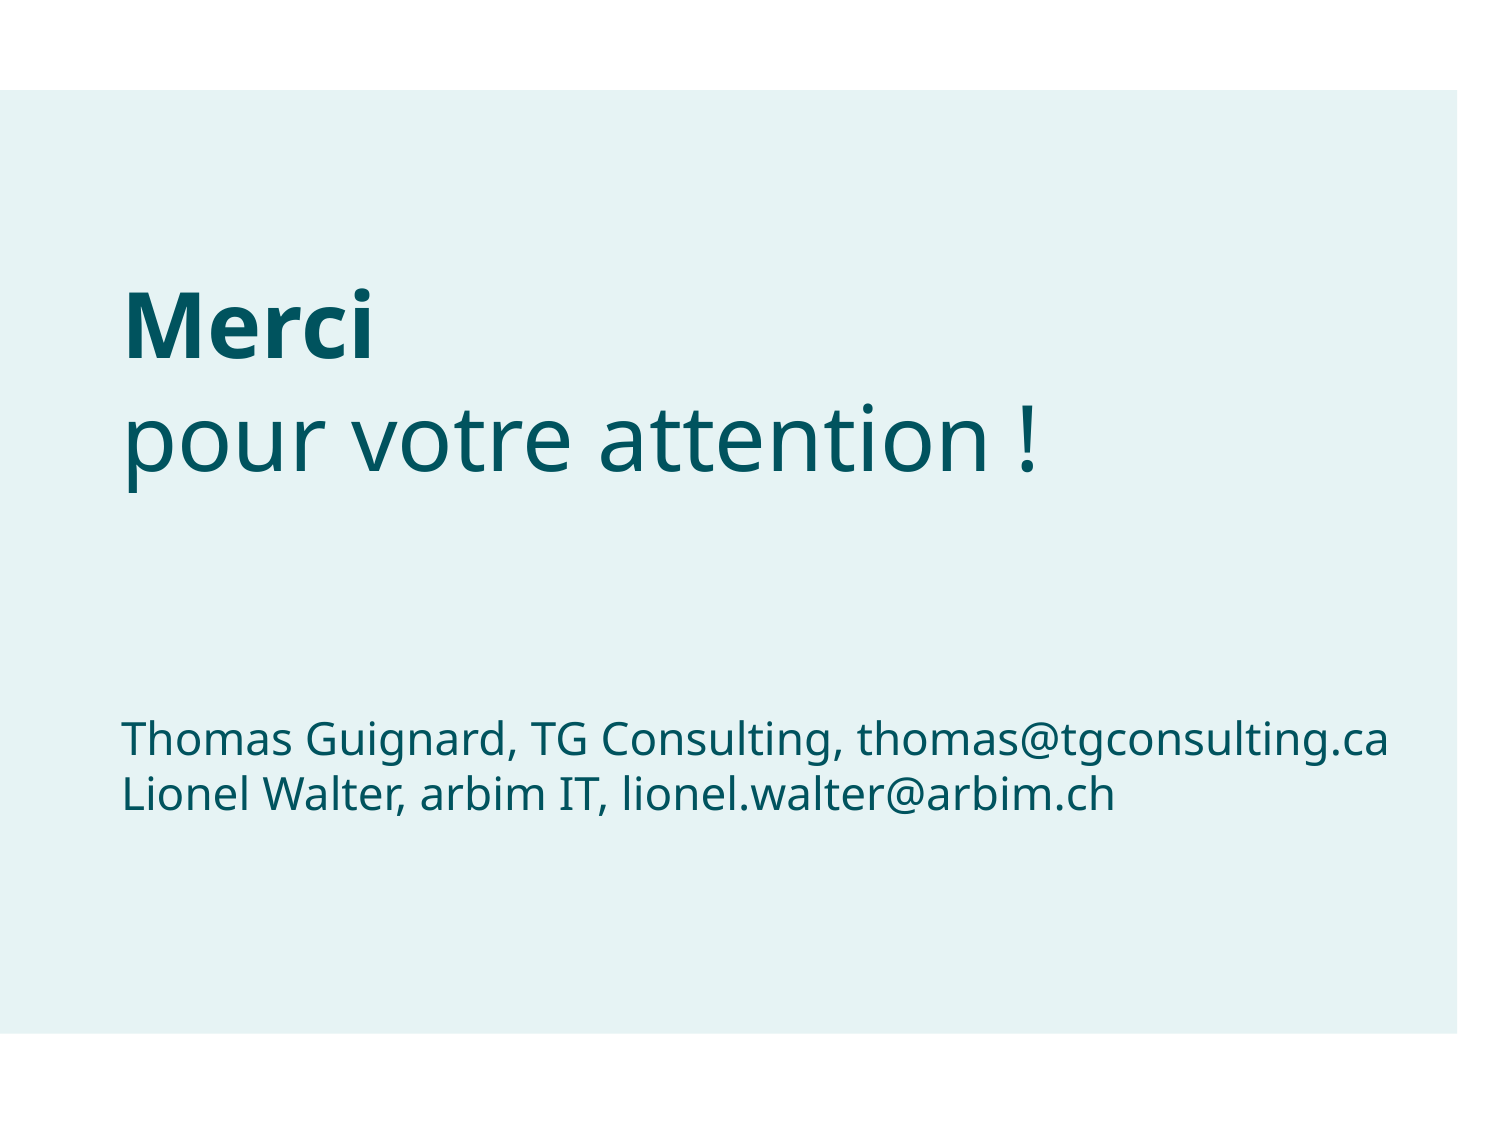

Merci
pour votre attention !
Thomas Guignard, TG Consulting, thomas@tgconsulting.ca
Lionel Walter, arbim IT, lionel.walter@arbim.ch